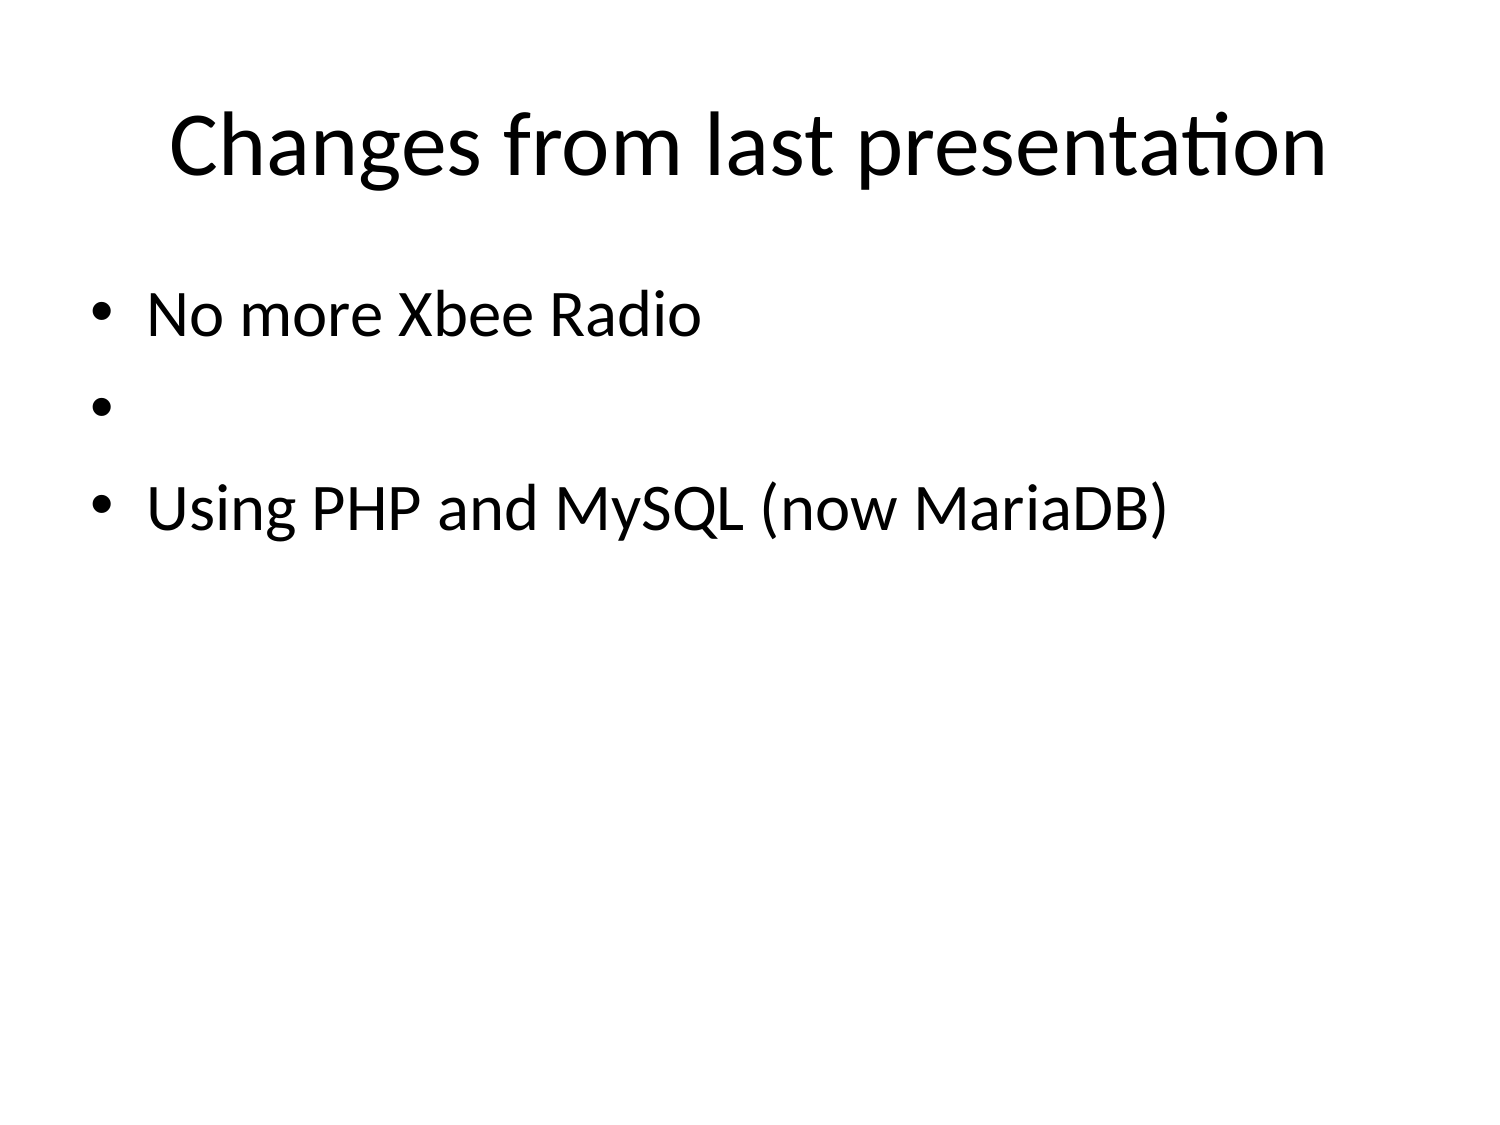

# Changes from last presentation
No more Xbee Radio
Using PHP and MySQL (now MariaDB)